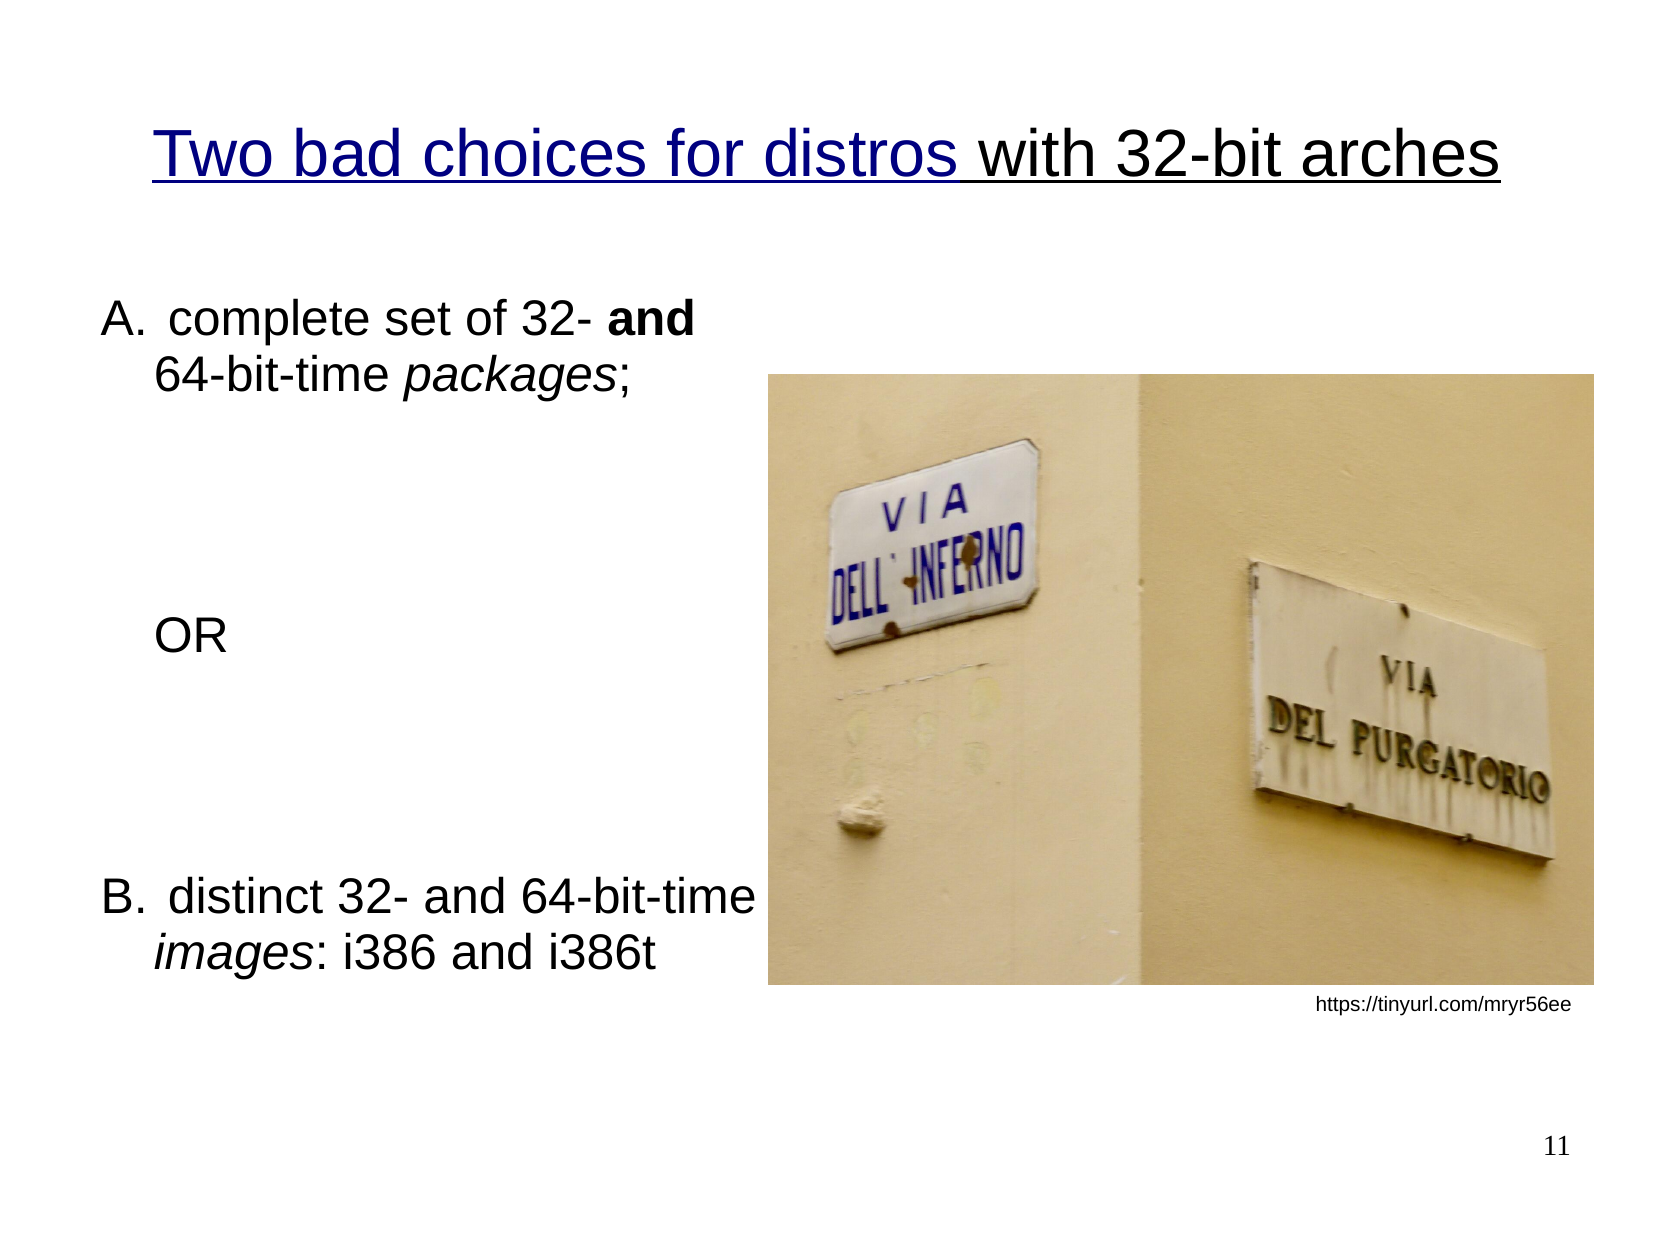

# Two bad choices for distros with 32-bit arches
 complete set of 32- and 64-bit-time packages;
OR
 distinct 32- and 64-bit-time images: i386 and i386t
https://tinyurl.com/mryr56ee
11